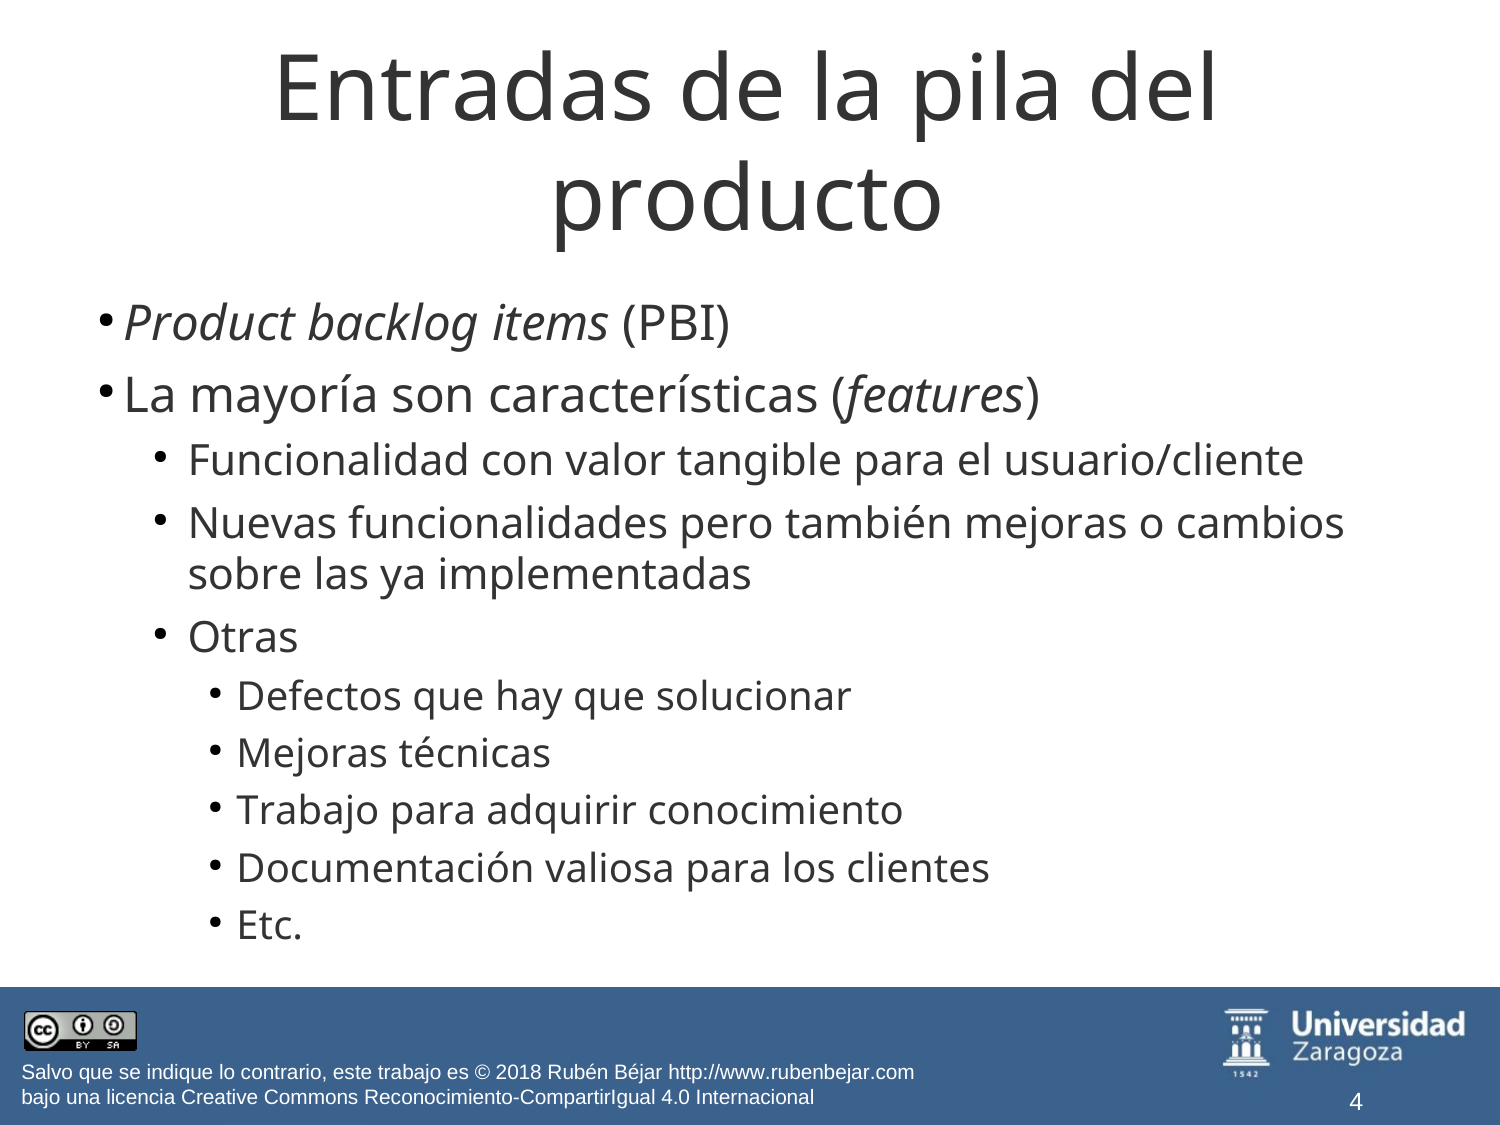

# Entradas de la pila del producto
Product backlog items (PBI)
La mayoría son características (features)
Funcionalidad con valor tangible para el usuario/cliente
Nuevas funcionalidades pero también mejoras o cambios sobre las ya implementadas
Otras
Defectos que hay que solucionar
Mejoras técnicas
Trabajo para adquirir conocimiento
Documentación valiosa para los clientes
Etc.